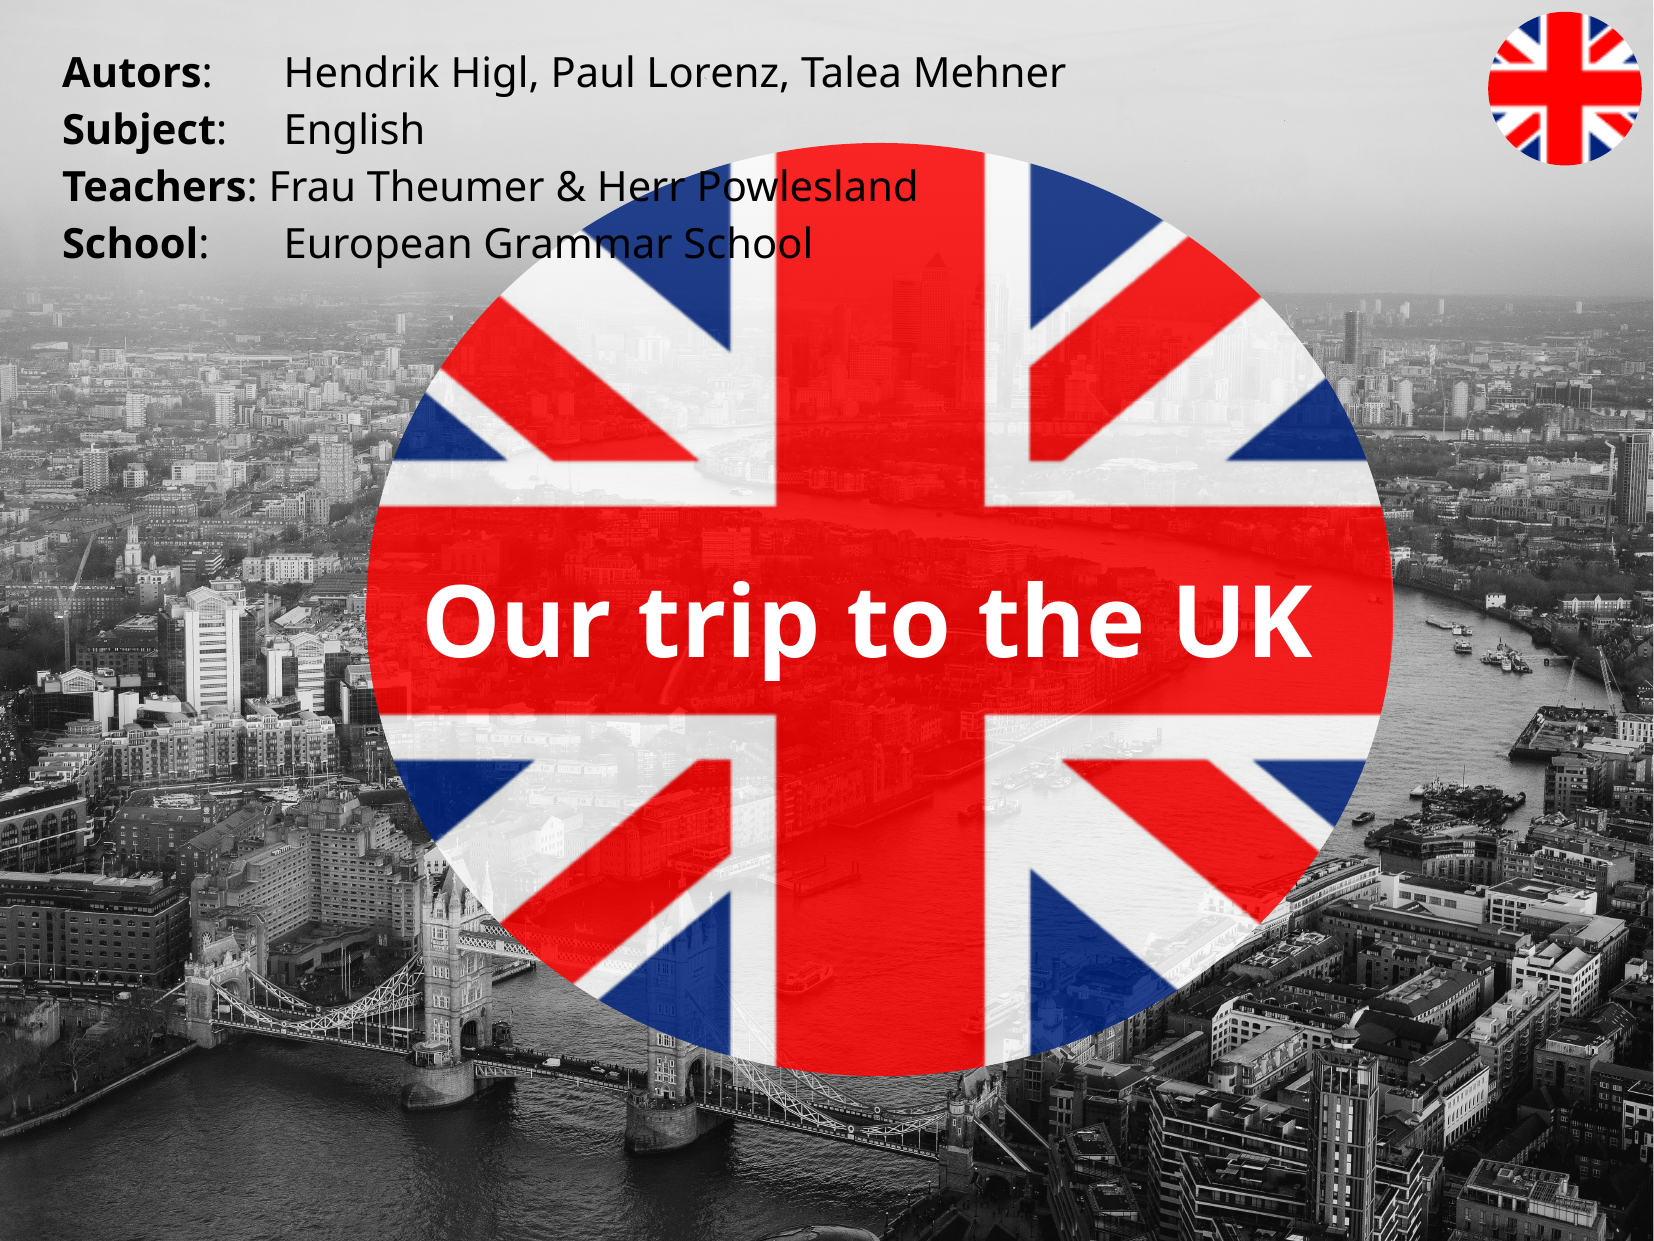

Autors: 	Hendrik Higl, Paul Lorenz, Talea Mehner
Subject: 	English
Teachers: Frau Theumer & Herr Powlesland
School: 	European Grammar School
Our trip to the UK